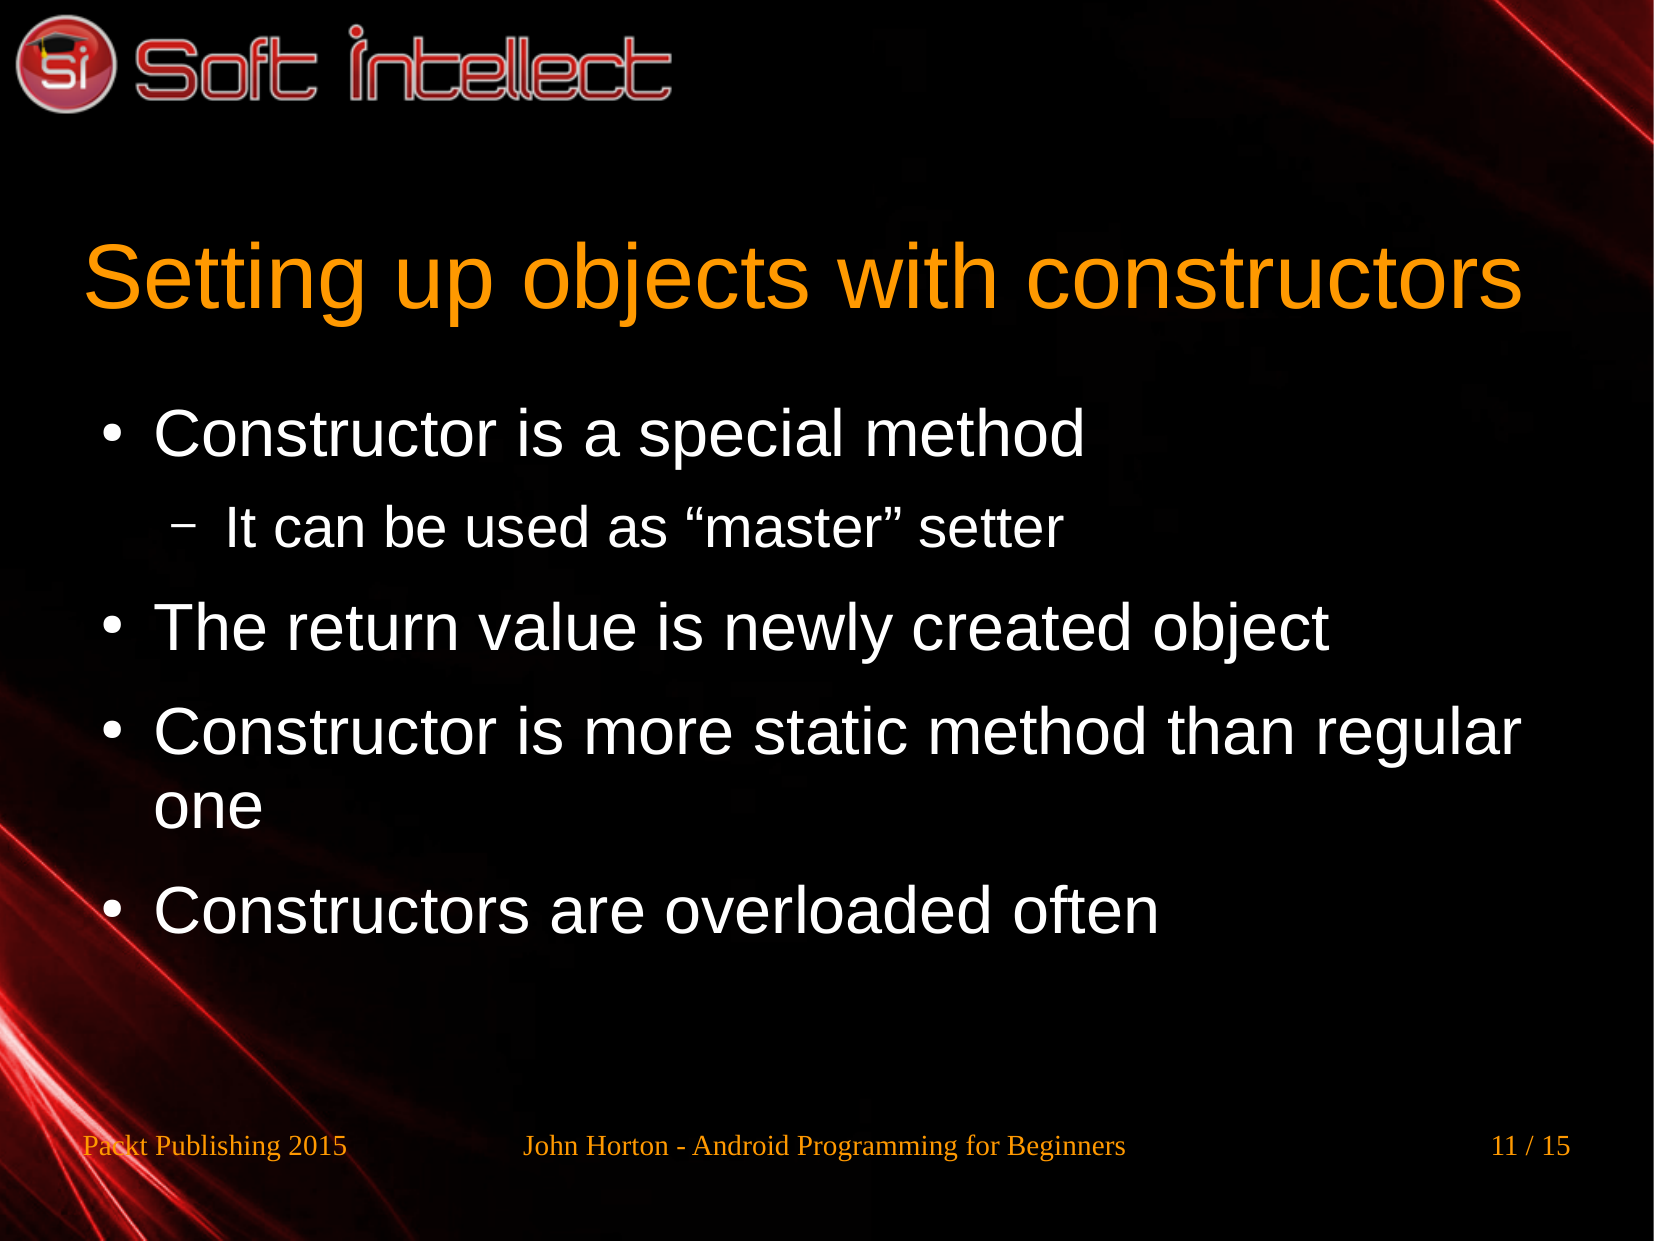

# Setting up objects with constructors
Constructor is a special method
It can be used as “master” setter
The return value is newly created object
Constructor is more static method than regular one
Constructors are overloaded often
Packt Publishing 2015
John Horton - Android Programming for Beginners
11